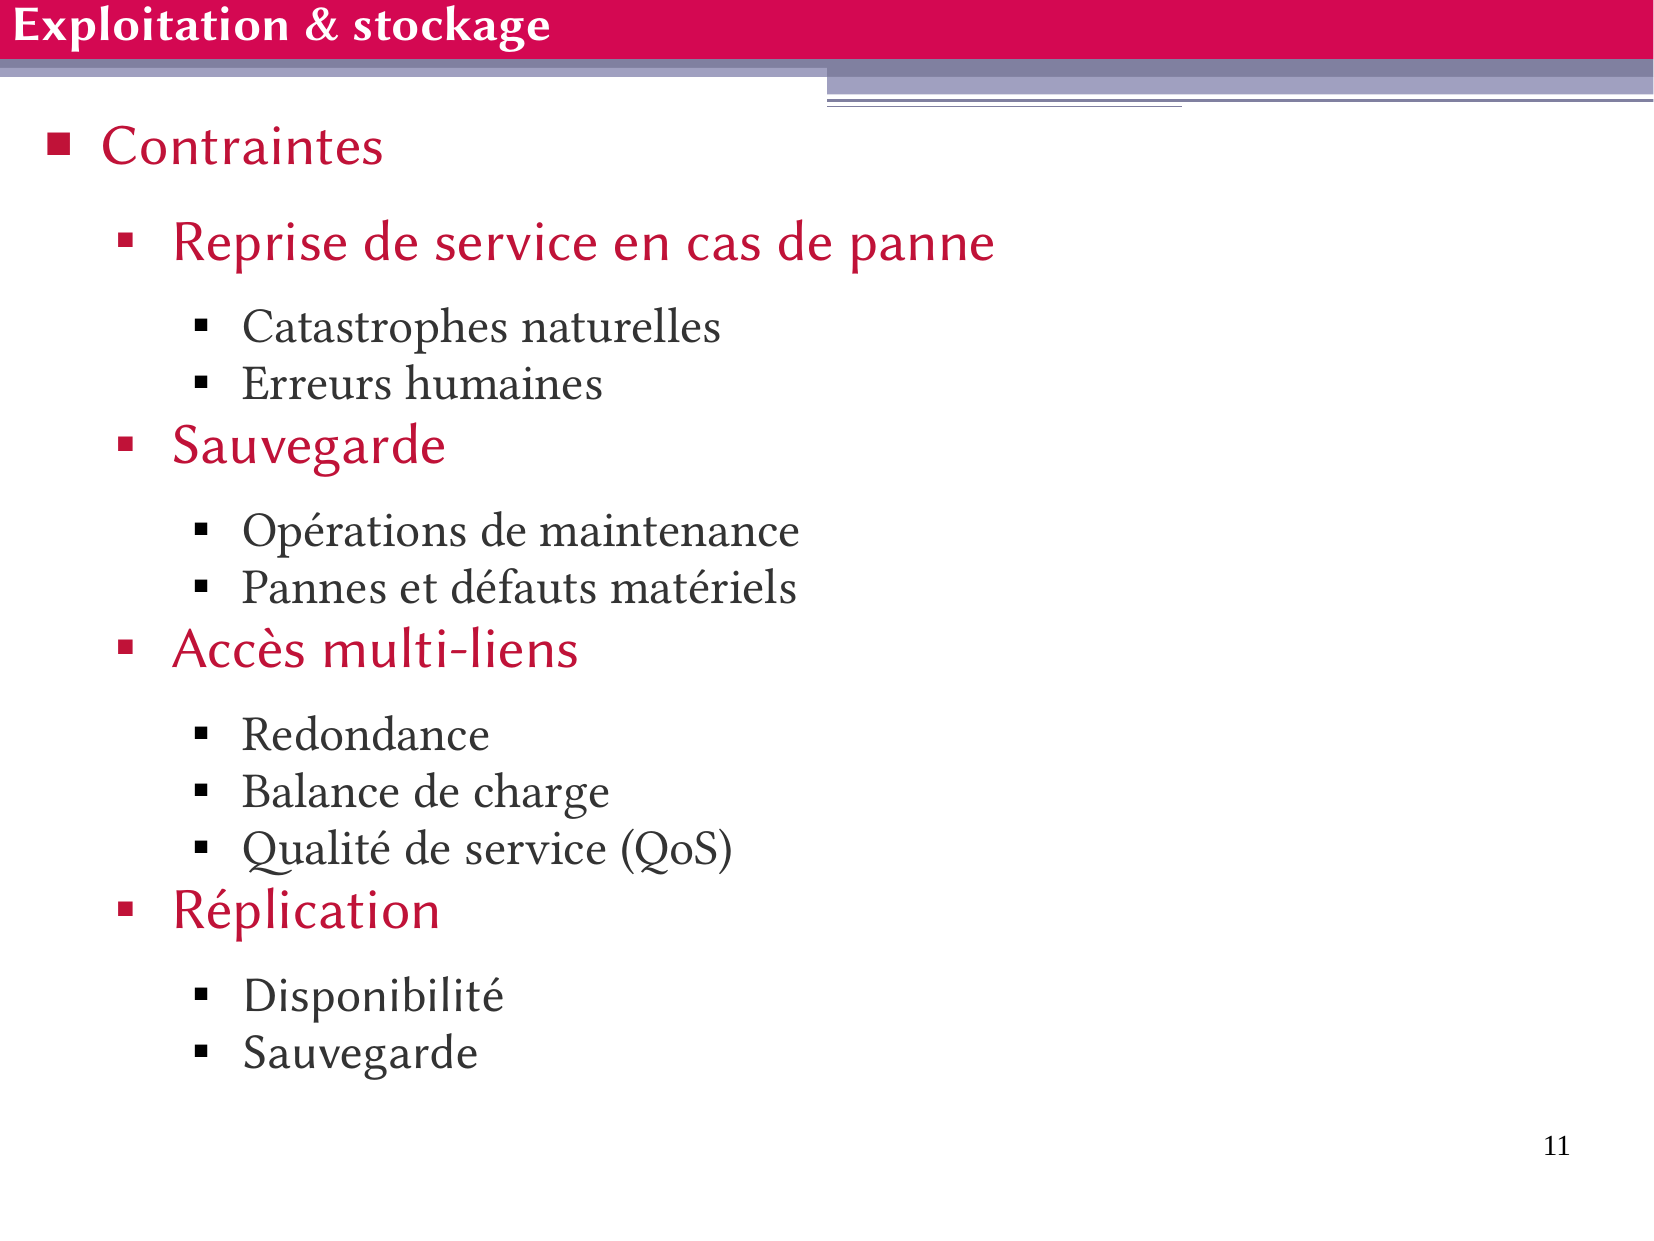

# Exploitation & stockage
Contraintes
Reprise de service en cas de panne
Catastrophes naturelles
Erreurs humaines
Sauvegarde
Opérations de maintenance
Pannes et défauts matériels
Accès multi-liens
Redondance
Balance de charge
Qualité de service (QoS)
Réplication
Disponibilité
Sauvegarde
11